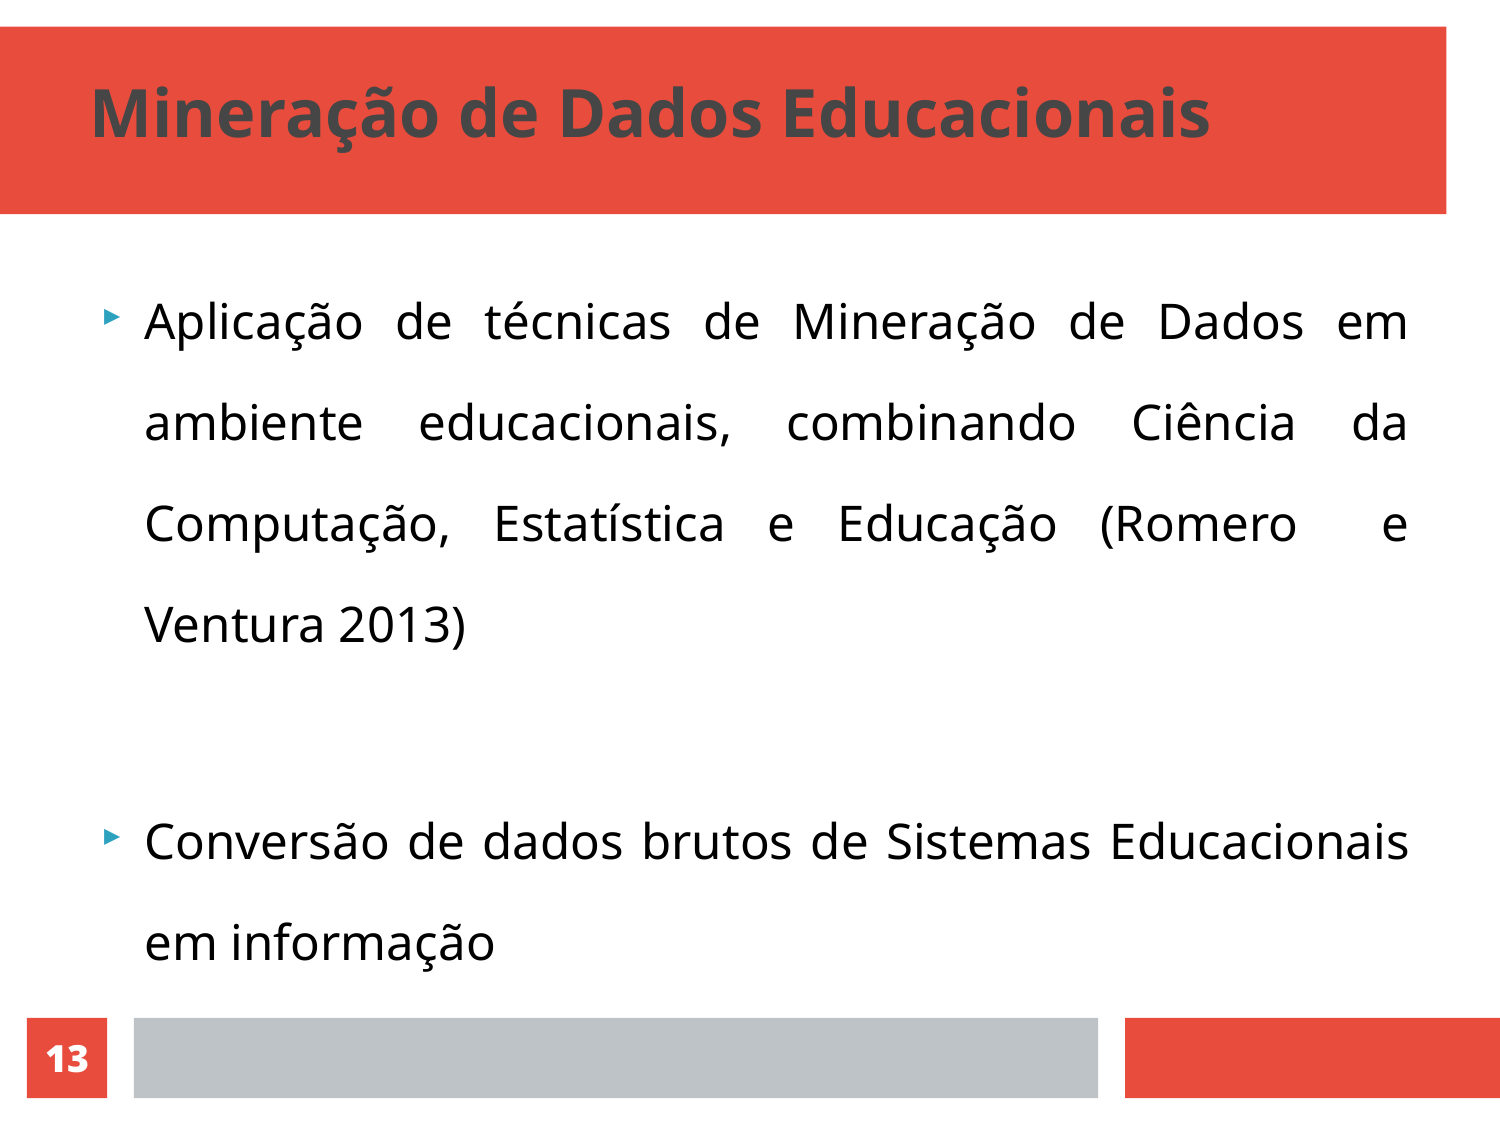

Mineração de Dados Educacionais
# Aplicação de técnicas de Mineração de Dados em ambiente educacionais, combinando Ciência da Computação, Estatística e Educação (Romero e Ventura 2013)
Conversão de dados brutos de Sistemas Educacionais em informação
13